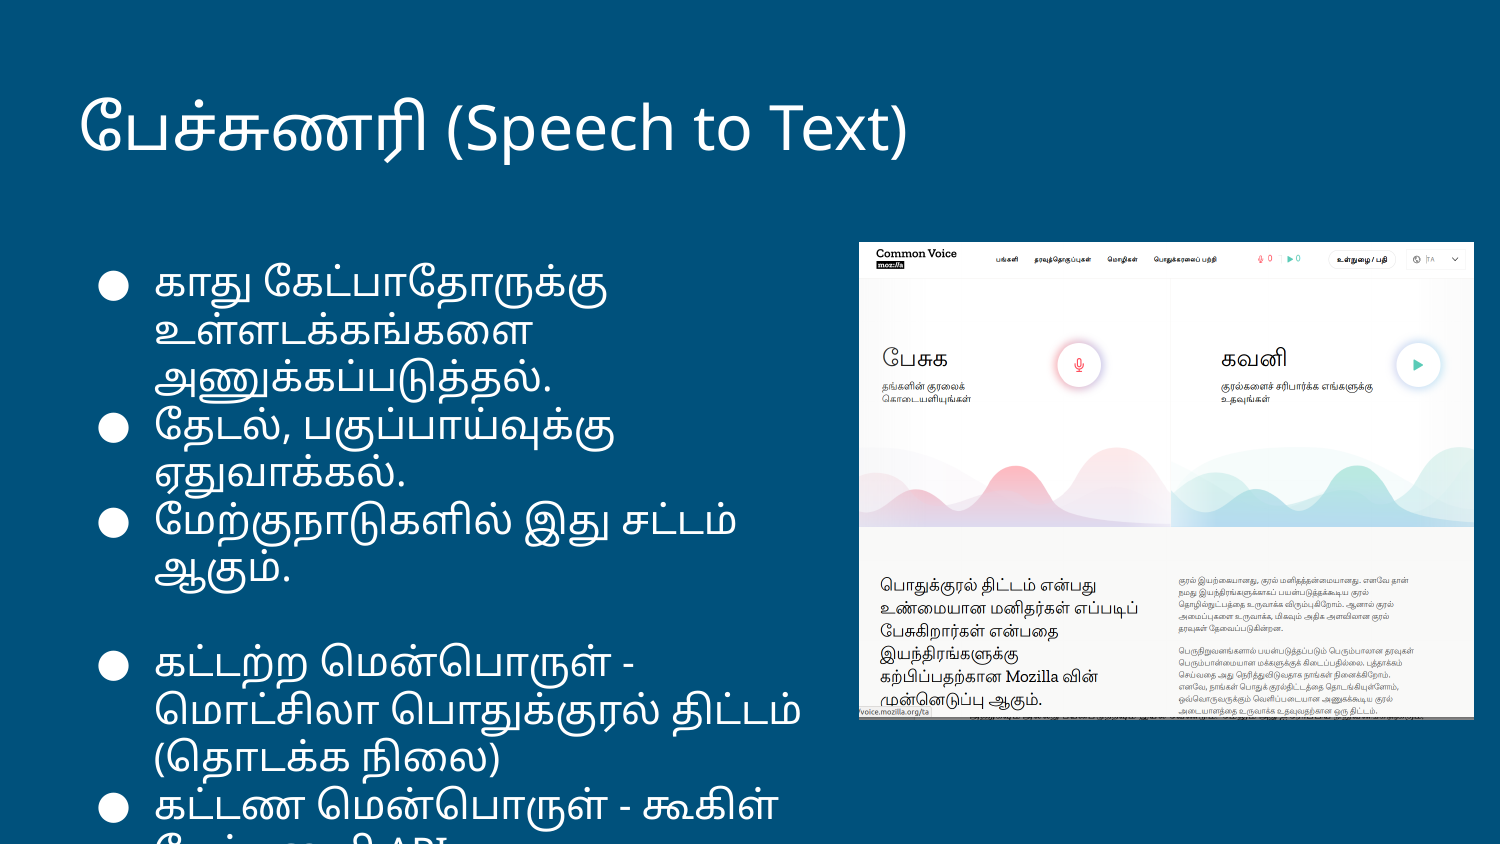

# பேச்சுணரி (Speech to Text)
காது கேட்பாதோருக்கு உள்ளடக்கங்களை அணுக்கப்படுத்தல்.
தேடல், பகுப்பாய்வுக்கு ஏதுவாக்கல்.
மேற்குநாடுகளில் இது சட்டம் ஆகும்.
கட்டற்ற மென்பொருள் - மொட்சிலா பொதுக்குரல் திட்டம் (தொடக்க நிலை)
கட்டண மென்பொருள் - கூகிள் பேச்சுணரி API